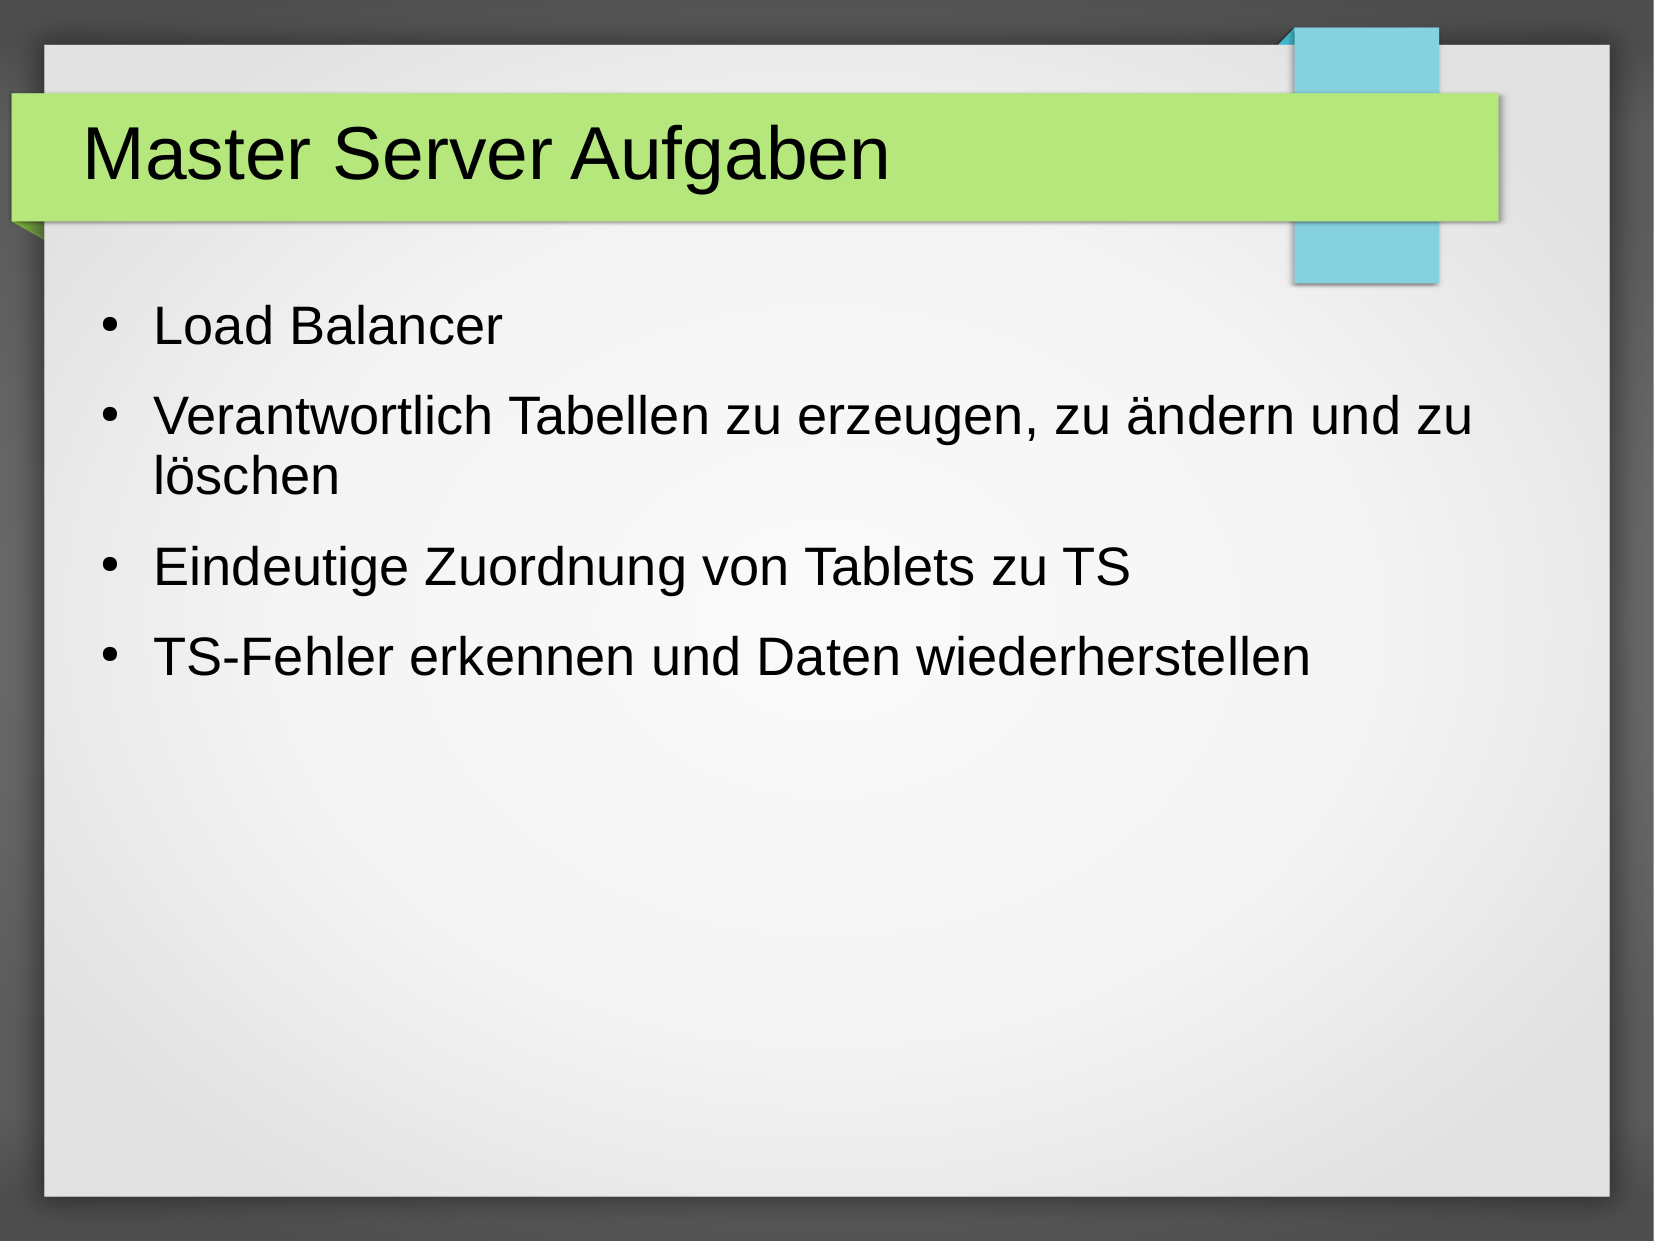

# Master Server Aufgaben
Load Balancer
Verantwortlich Tabellen zu erzeugen, zu ändern und zu löschen
Eindeutige Zuordnung von Tablets zu TS
TS-Fehler erkennen und Daten wiederherstellen